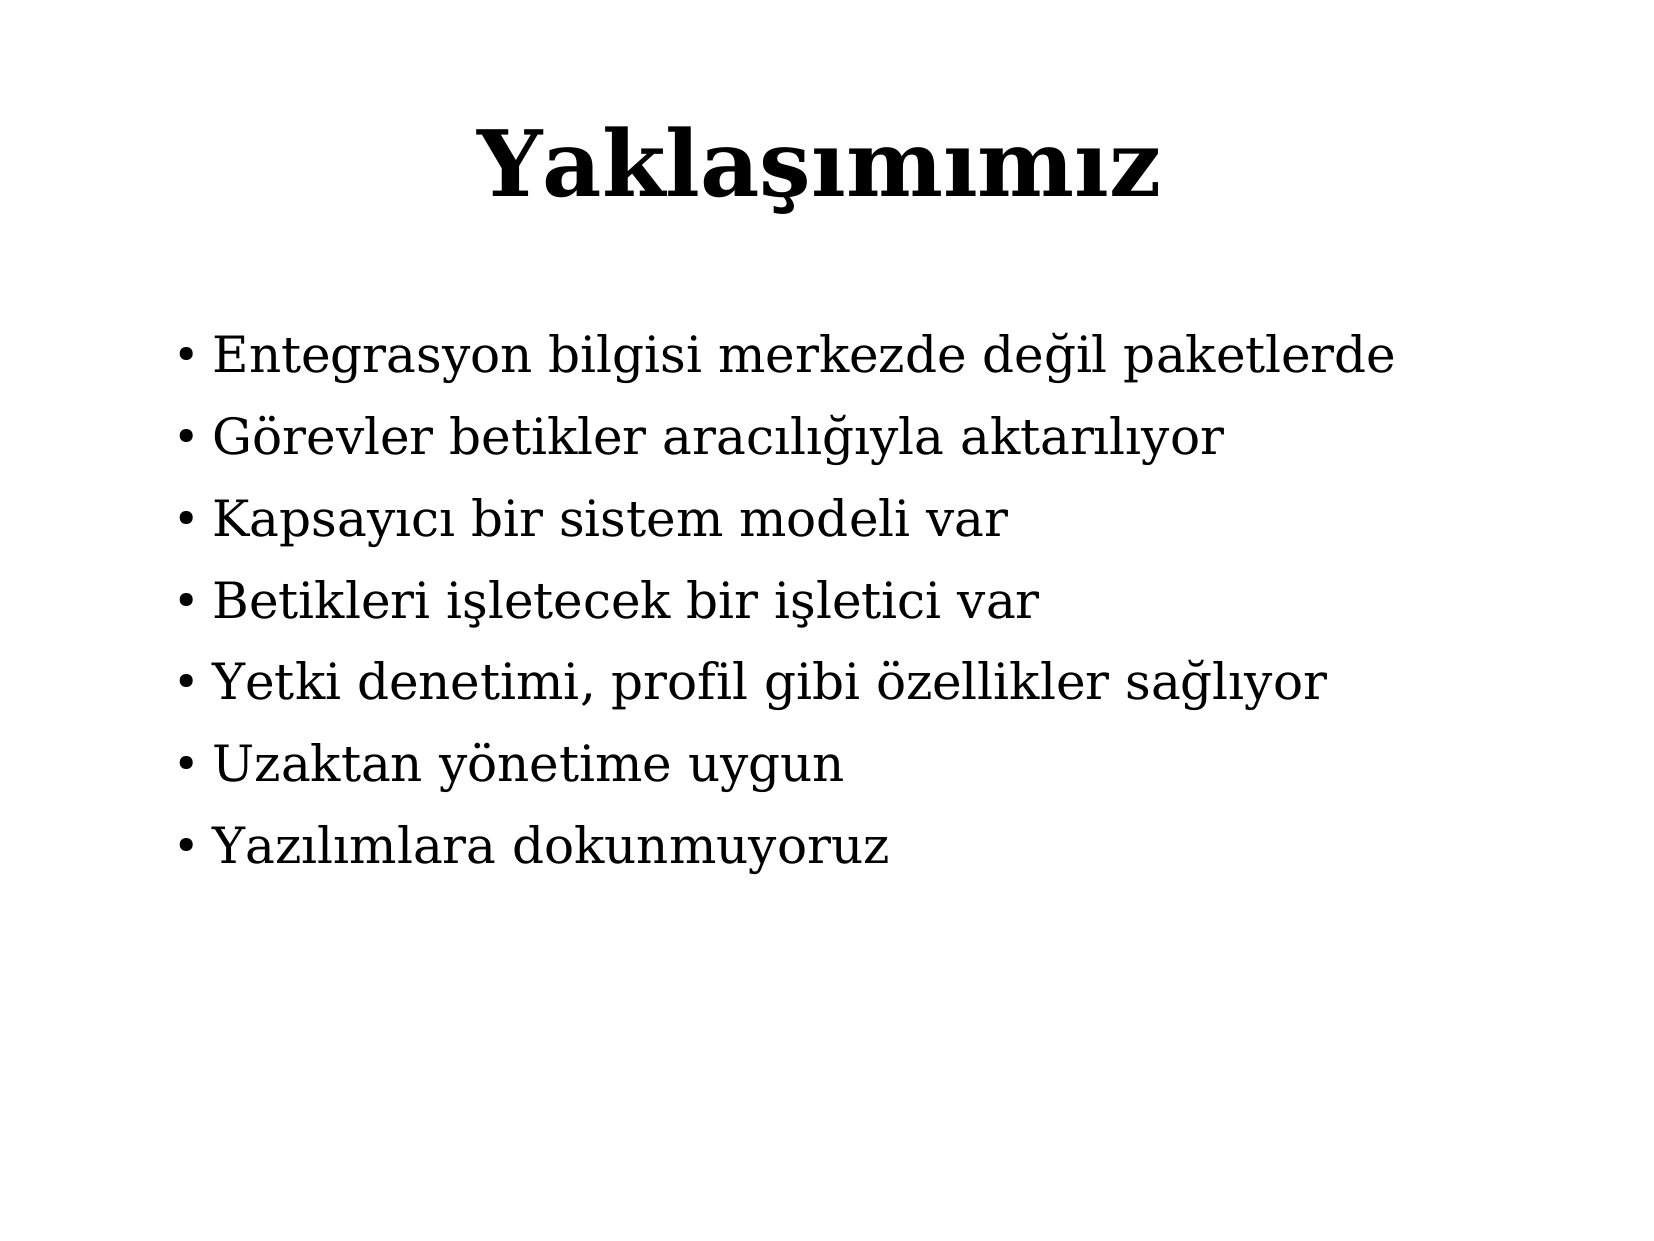

Yaklaşımımız
Entegrasyon bilgisi merkezde değil paketlerde
Görevler betikler aracılığıyla aktarılıyor
Kapsayıcı bir sistem modeli var
Betikleri işletecek bir işletici var
Yetki denetimi, profil gibi özellikler sağlıyor
Uzaktan yönetime uygun
Yazılımlara dokunmuyoruz